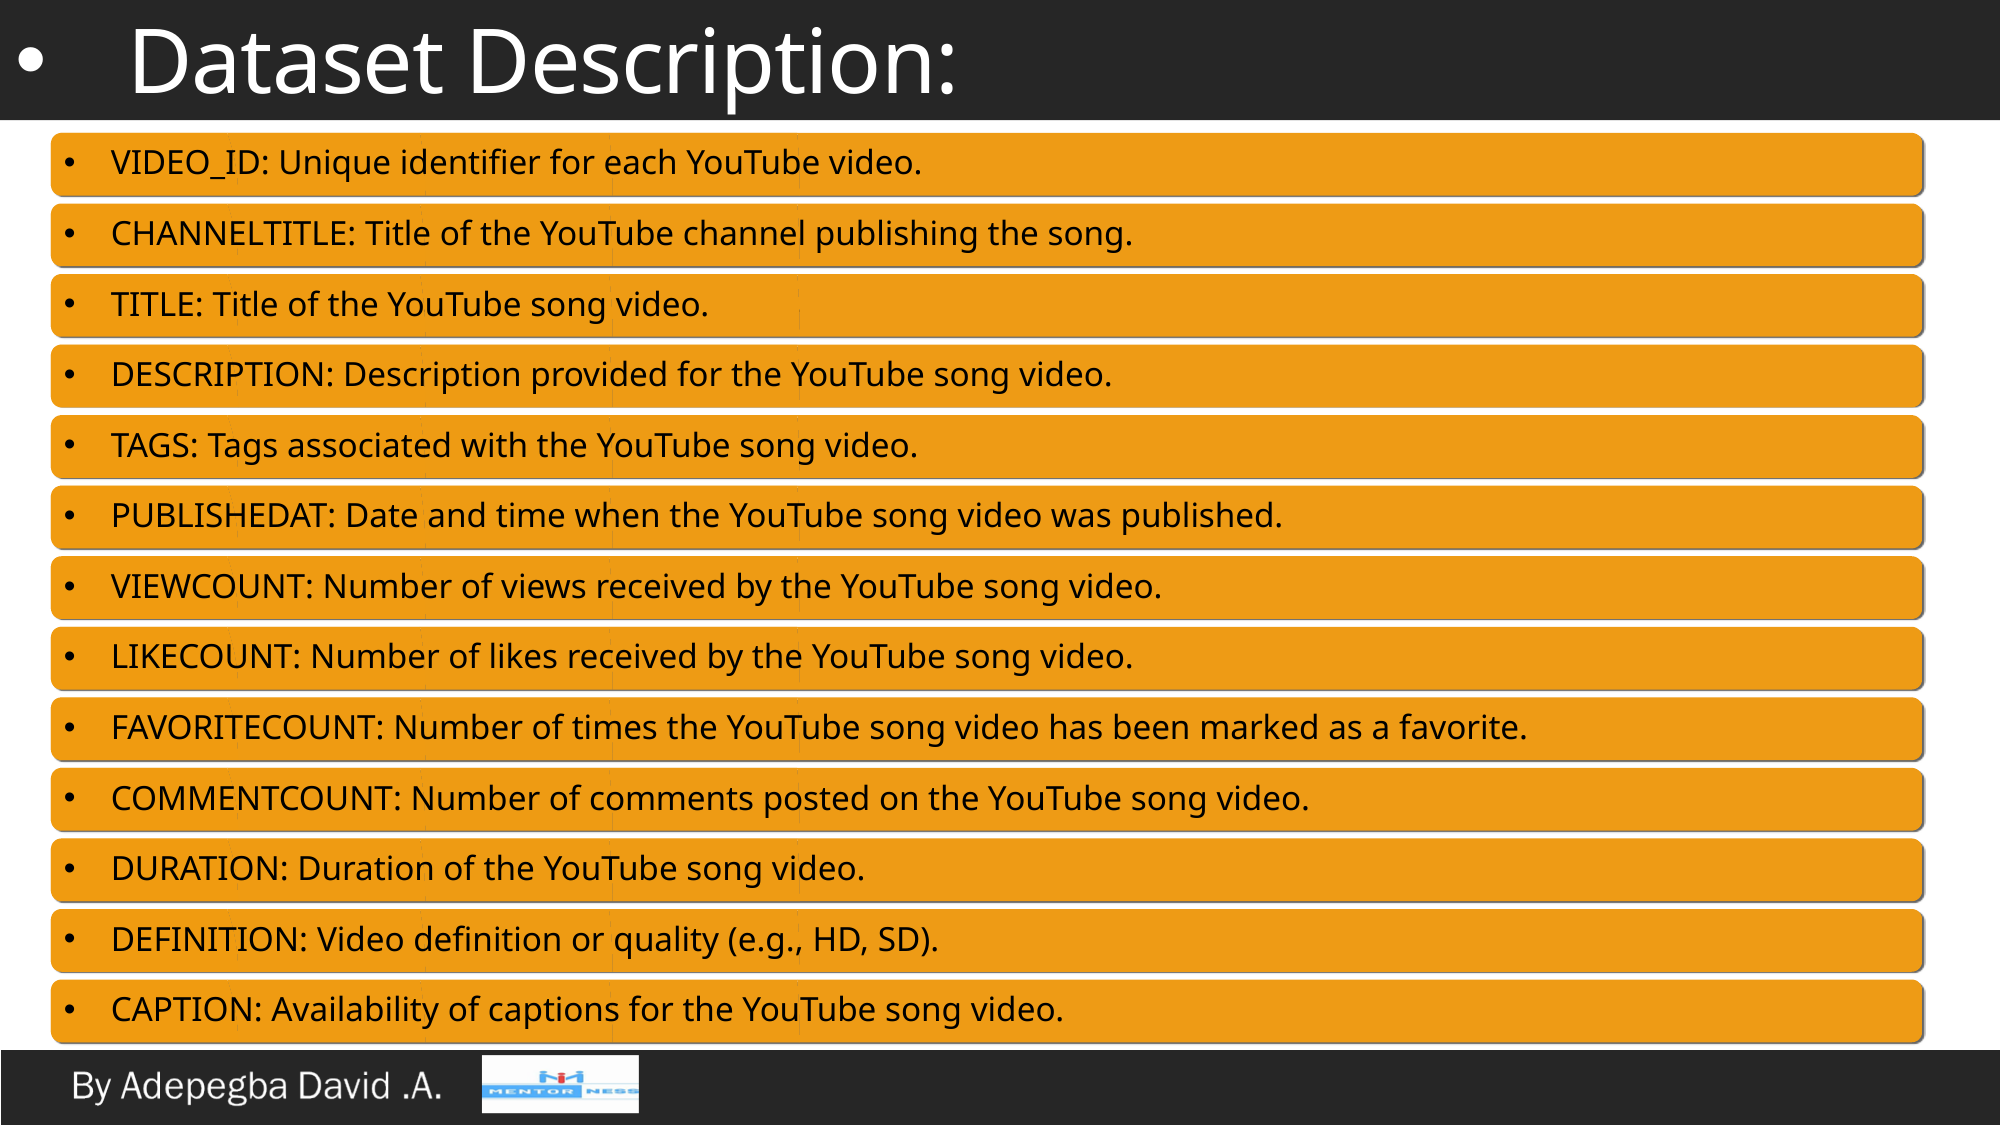

# Dataset Description:
VIDEO_ID: Unique identifier for each YouTube video.
CHANNELTITLE: Title of the YouTube channel publishing the song.
TITLE: Title of the YouTube song video.
DESCRIPTION: Description provided for the YouTube song video.
TAGS: Tags associated with the YouTube song video.
PUBLISHEDAT: Date and time when the YouTube song video was published.
VIEWCOUNT: Number of views received by the YouTube song video.
LIKECOUNT: Number of likes received by the YouTube song video.
FAVORITECOUNT: Number of times the YouTube song video has been marked as a favorite.
COMMENTCOUNT: Number of comments posted on the YouTube song video.
DURATION: Duration of the YouTube song video.
DEFINITION: Video definition or quality (e.g., HD, SD).
CAPTION: Availability of captions for the YouTube song video.